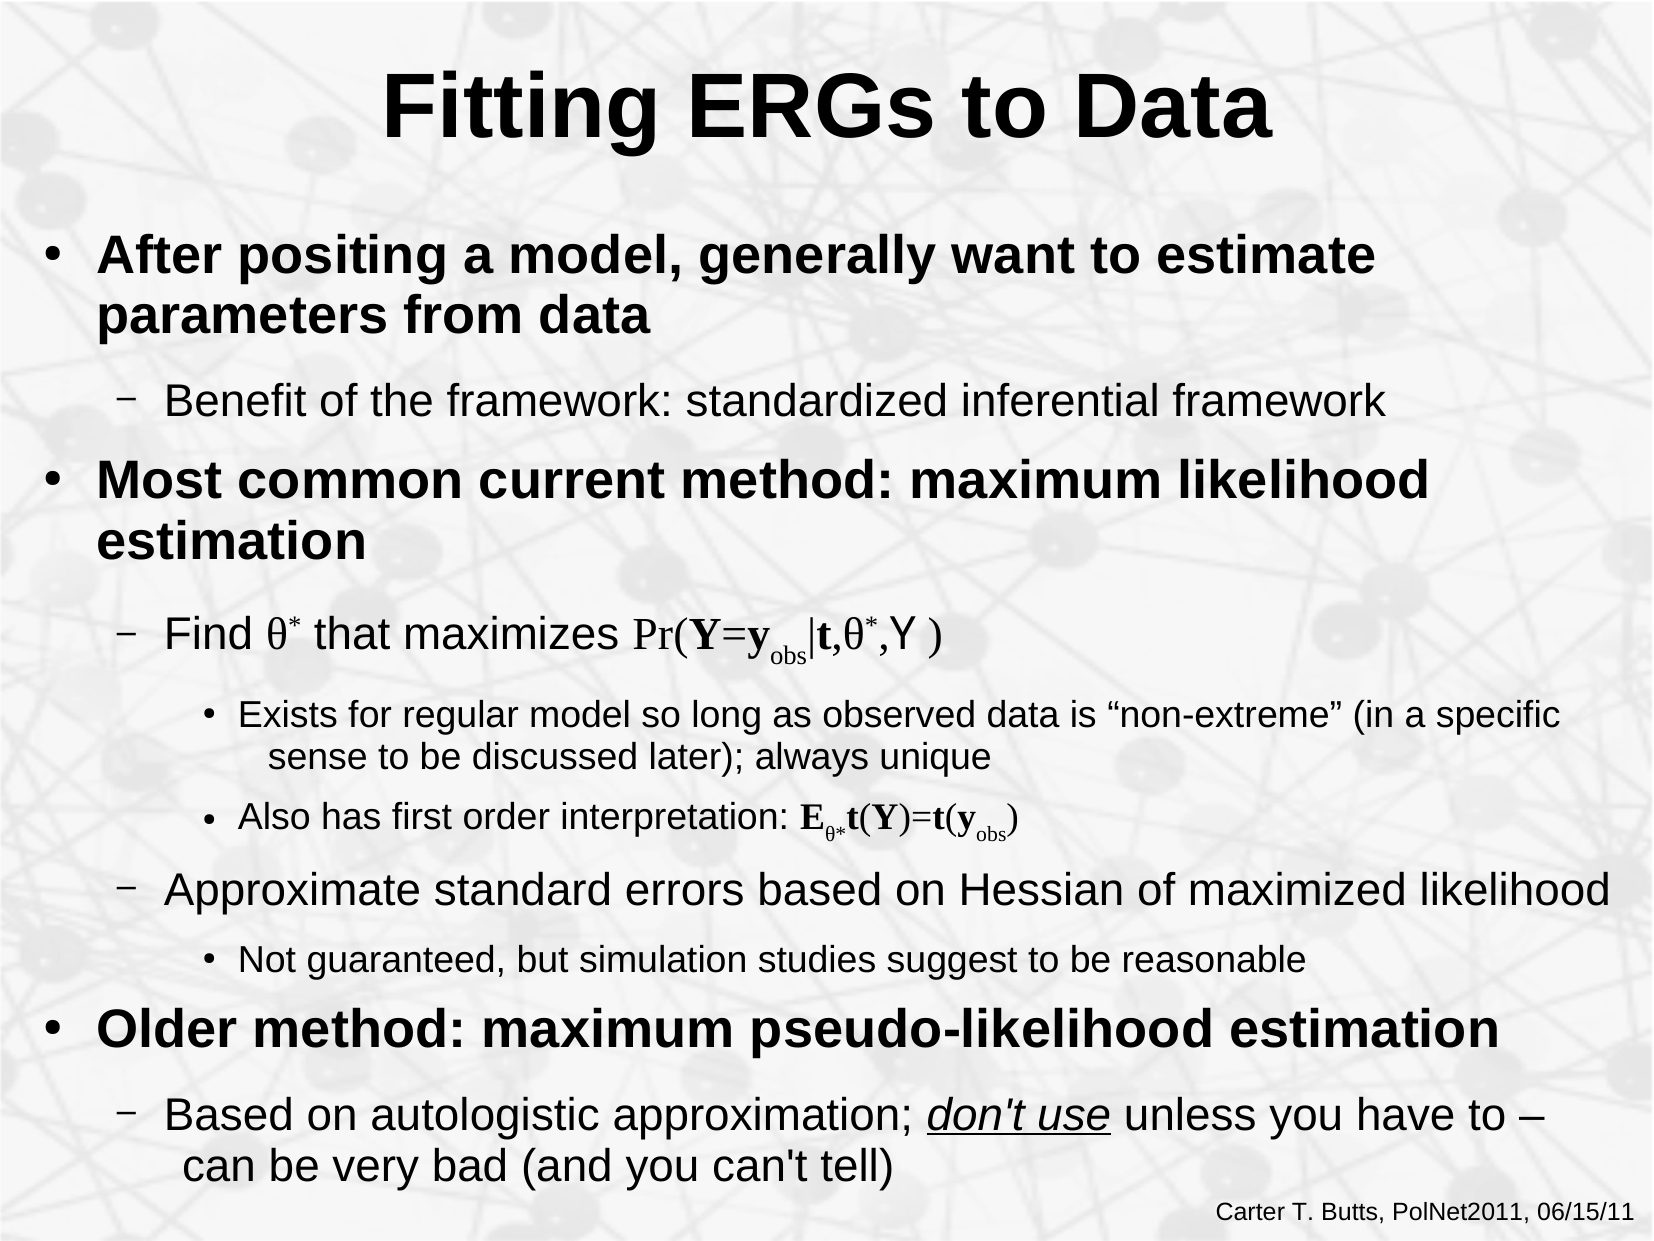

# Fitting ERGs to Data
After positing a model, generally want to estimate parameters from data
Benefit of the framework: standardized inferential framework
Most common current method: maximum likelihood estimation
Find θ* that maximizes Pr(Y=yobs|t,θ*,Y )
Exists for regular model so long as observed data is “non-extreme” (in a specific sense to be discussed later); always unique
Also has first order interpretation: Eθ*t(Y)=t(yobs)
Approximate standard errors based on Hessian of maximized likelihood
Not guaranteed, but simulation studies suggest to be reasonable
Older method: maximum pseudo-likelihood estimation
Based on autologistic approximation; don't use unless you have to – can be very bad (and you can't tell)